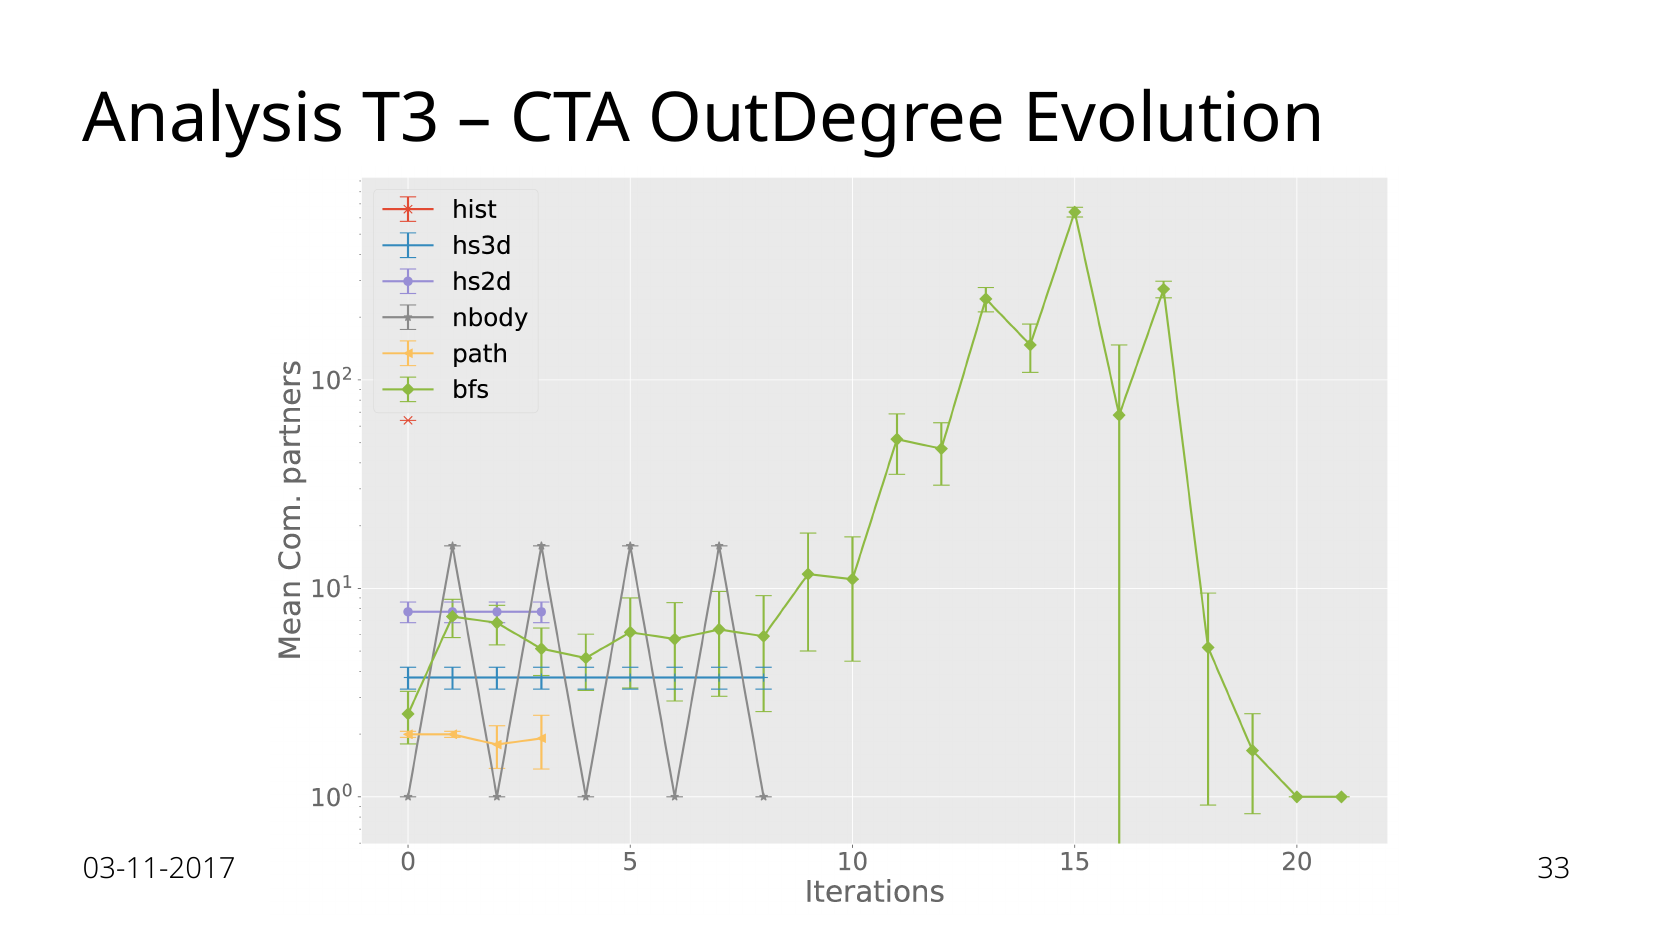

# Analysis T3 – CTA OutDegree Evolution
03-11-2017
33